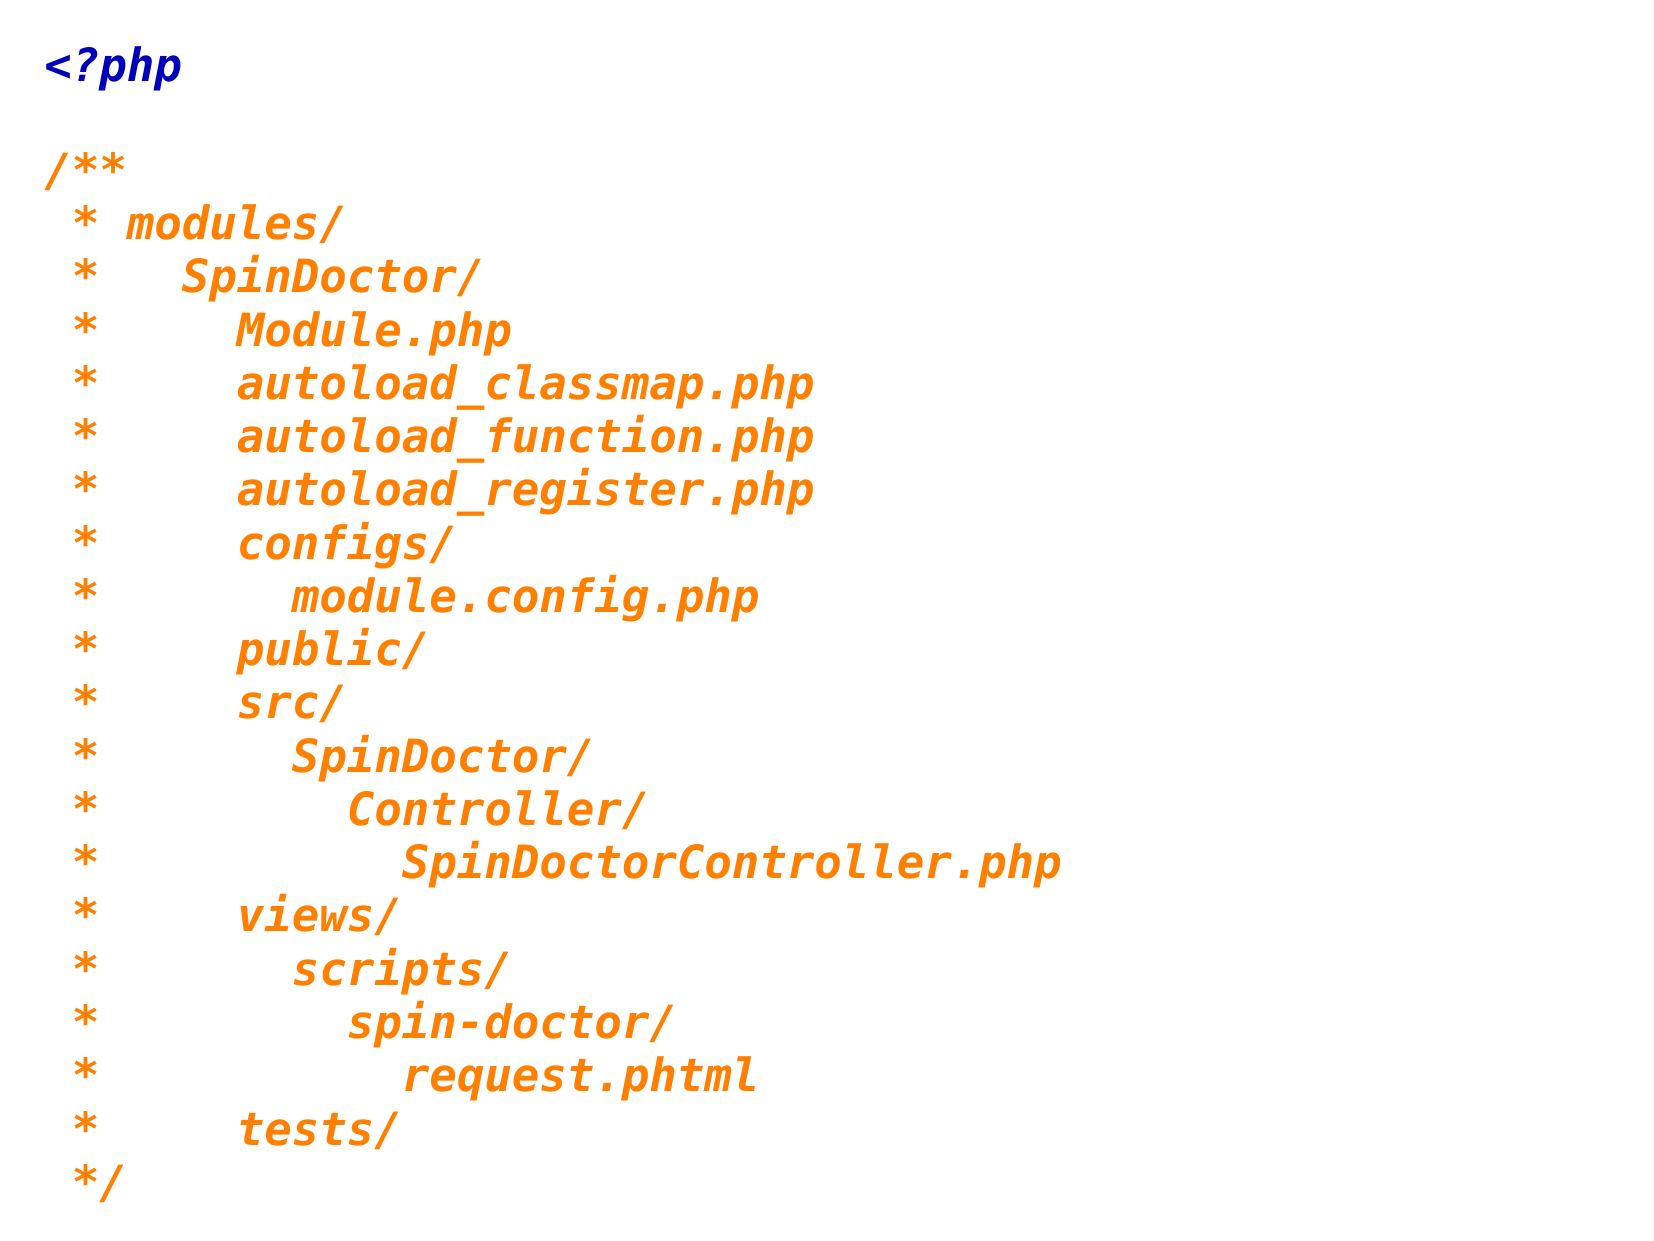

<?php
/**
 * modules/
 *   SpinDoctor/
 *     Module.php
 *     autoload_classmap.php
 *     autoload_function.php
 *     autoload_register.php
 *     configs/
 *       module.config.php
 *     public/
 *     src/
 *       SpinDoctor/
 *         Controller/
 *           SpinDoctorController.php
 *     views/
 *       scripts/
 *         spin-doctor/
 *           request.phtml
 *     tests/
 */